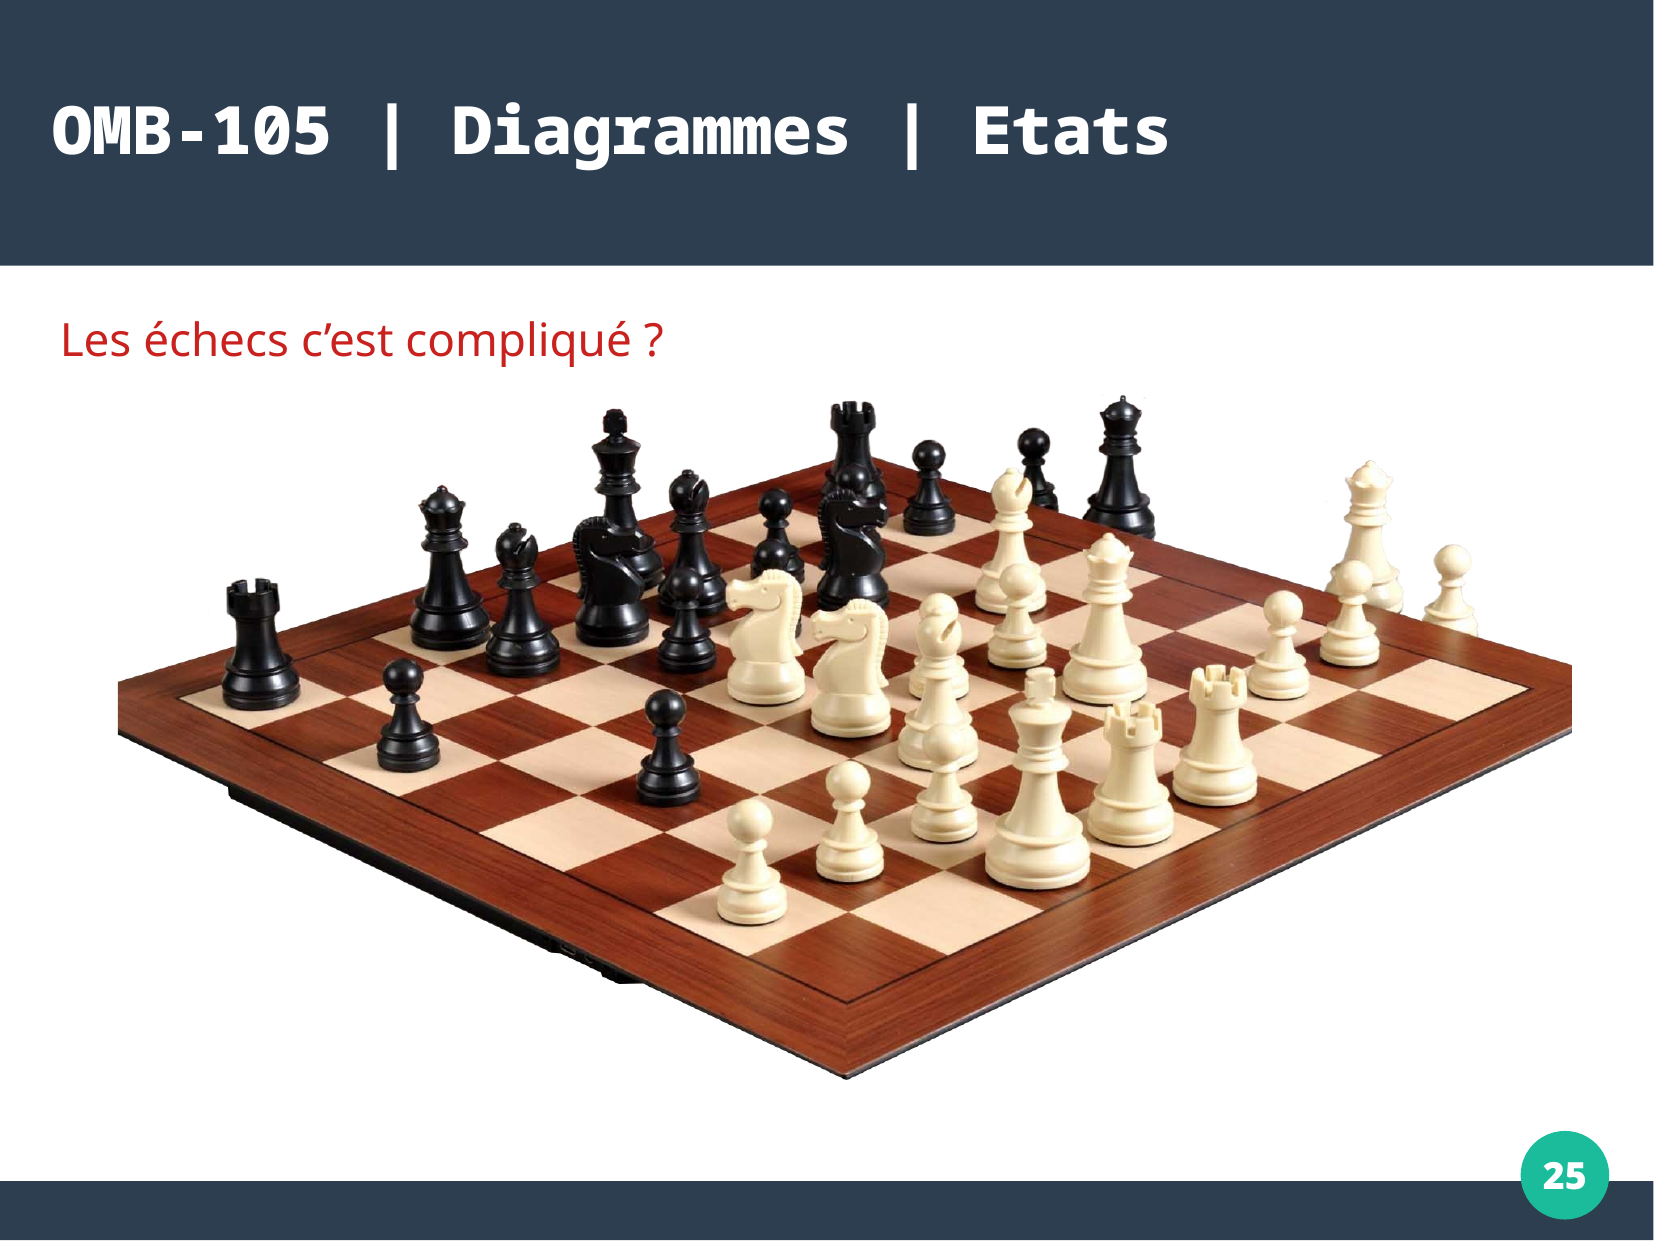

# OMB-105 | Diagrammes | Etats
Les échecs c’est compliqué ?
25